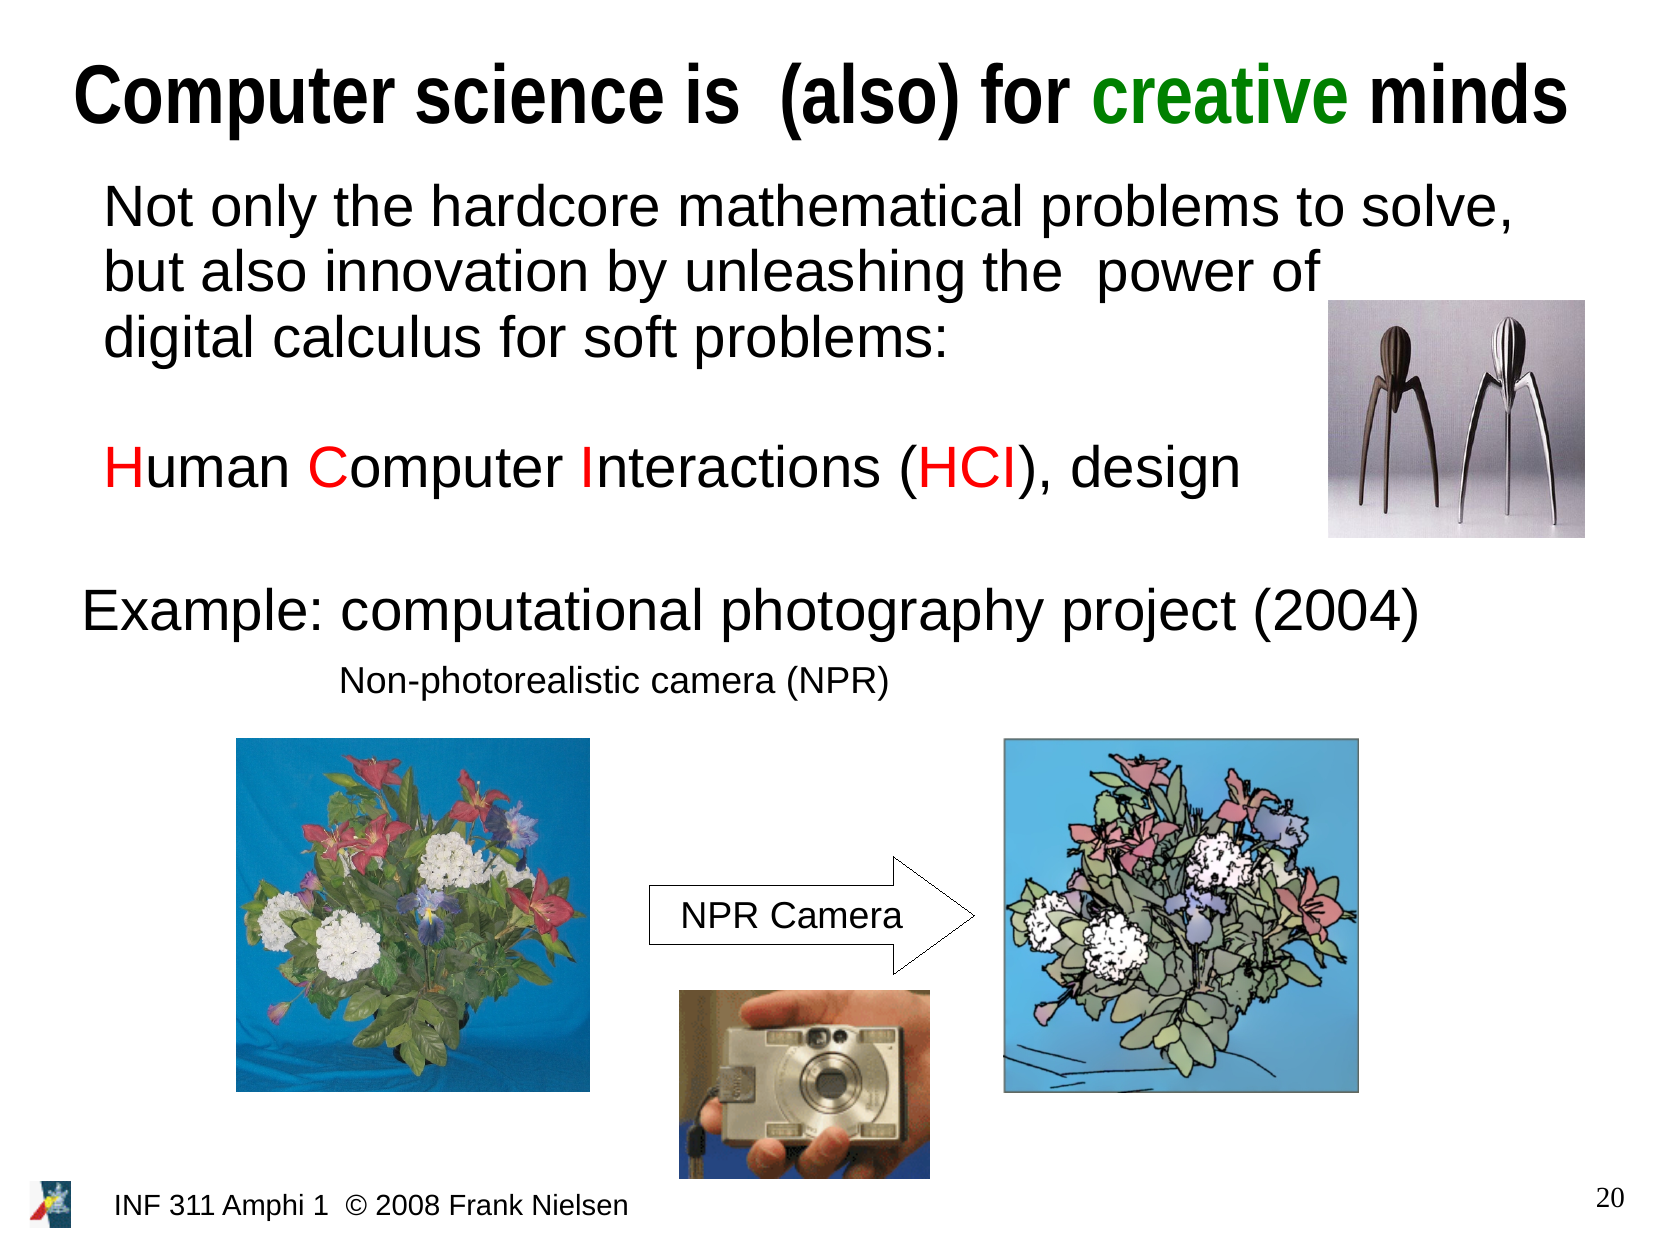

Computer science is (also) for creative minds
Not only the hardcore mathematical problems to solve,
but also innovation by unleashing the power of
digital calculus for soft problems:
Human Computer Interactions (HCI), design
Example: computational photography project (2004)
Non-photorealistic camera (NPR)
NPR Camera
20